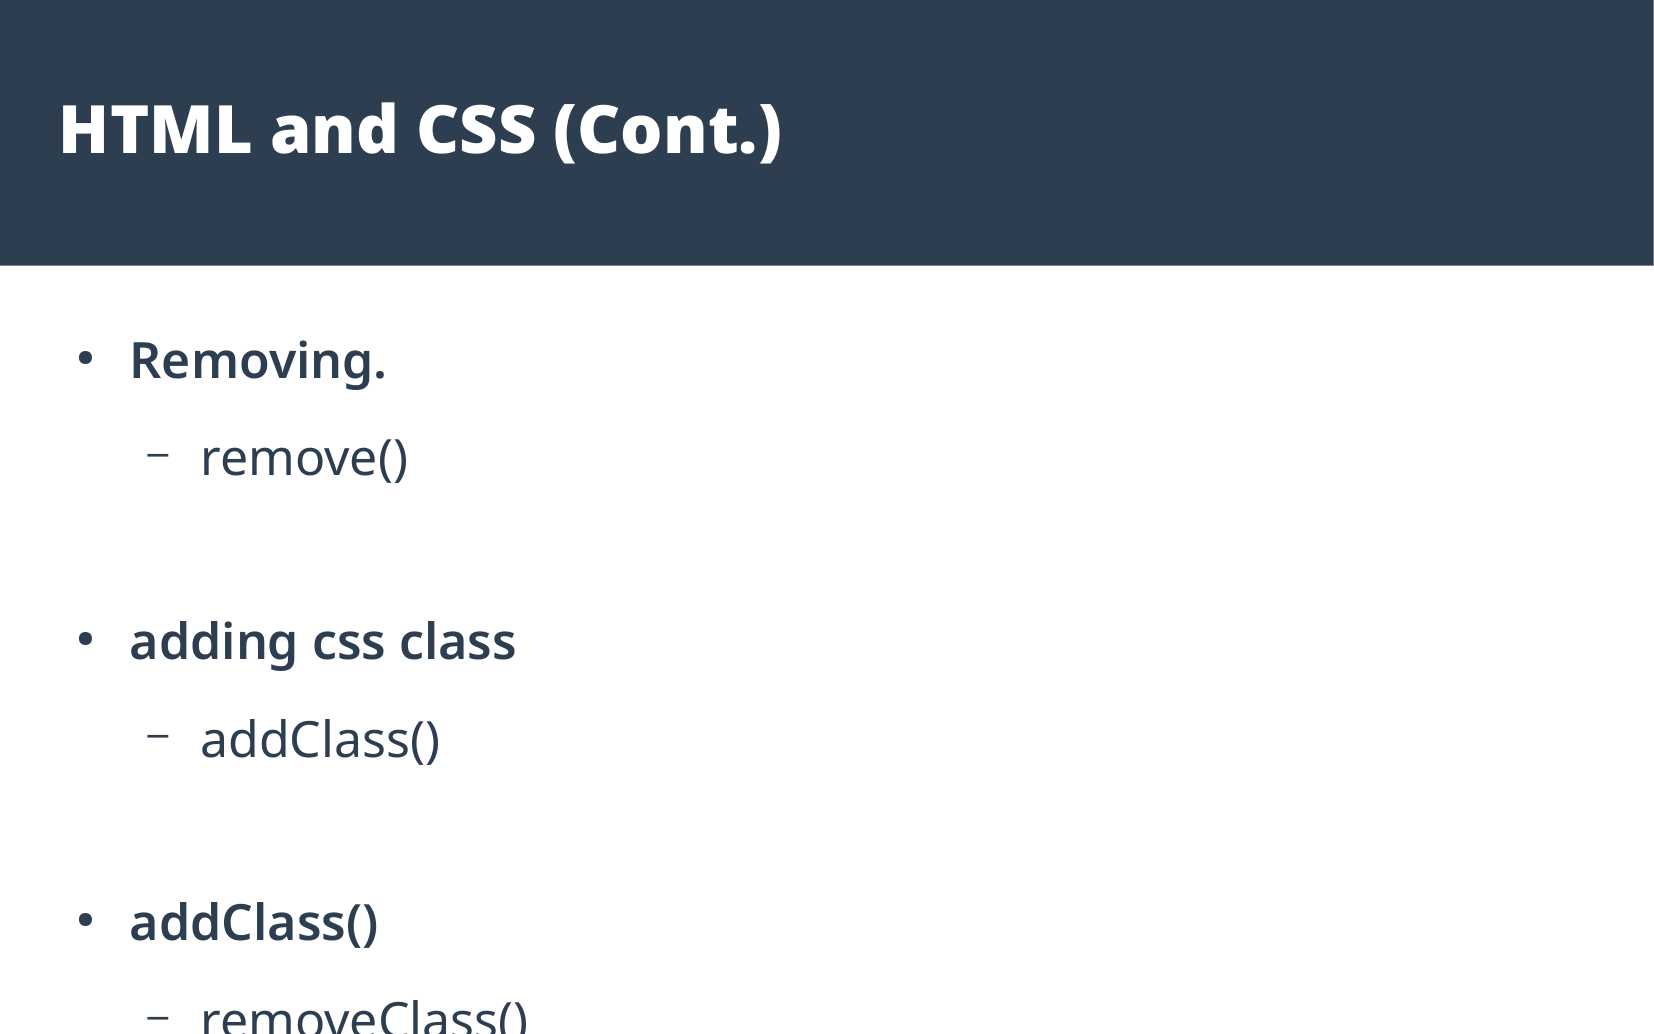

# HTML and CSS (Cont.)
Removing.
remove()
adding css class
addClass()
addClass()
removeClass()